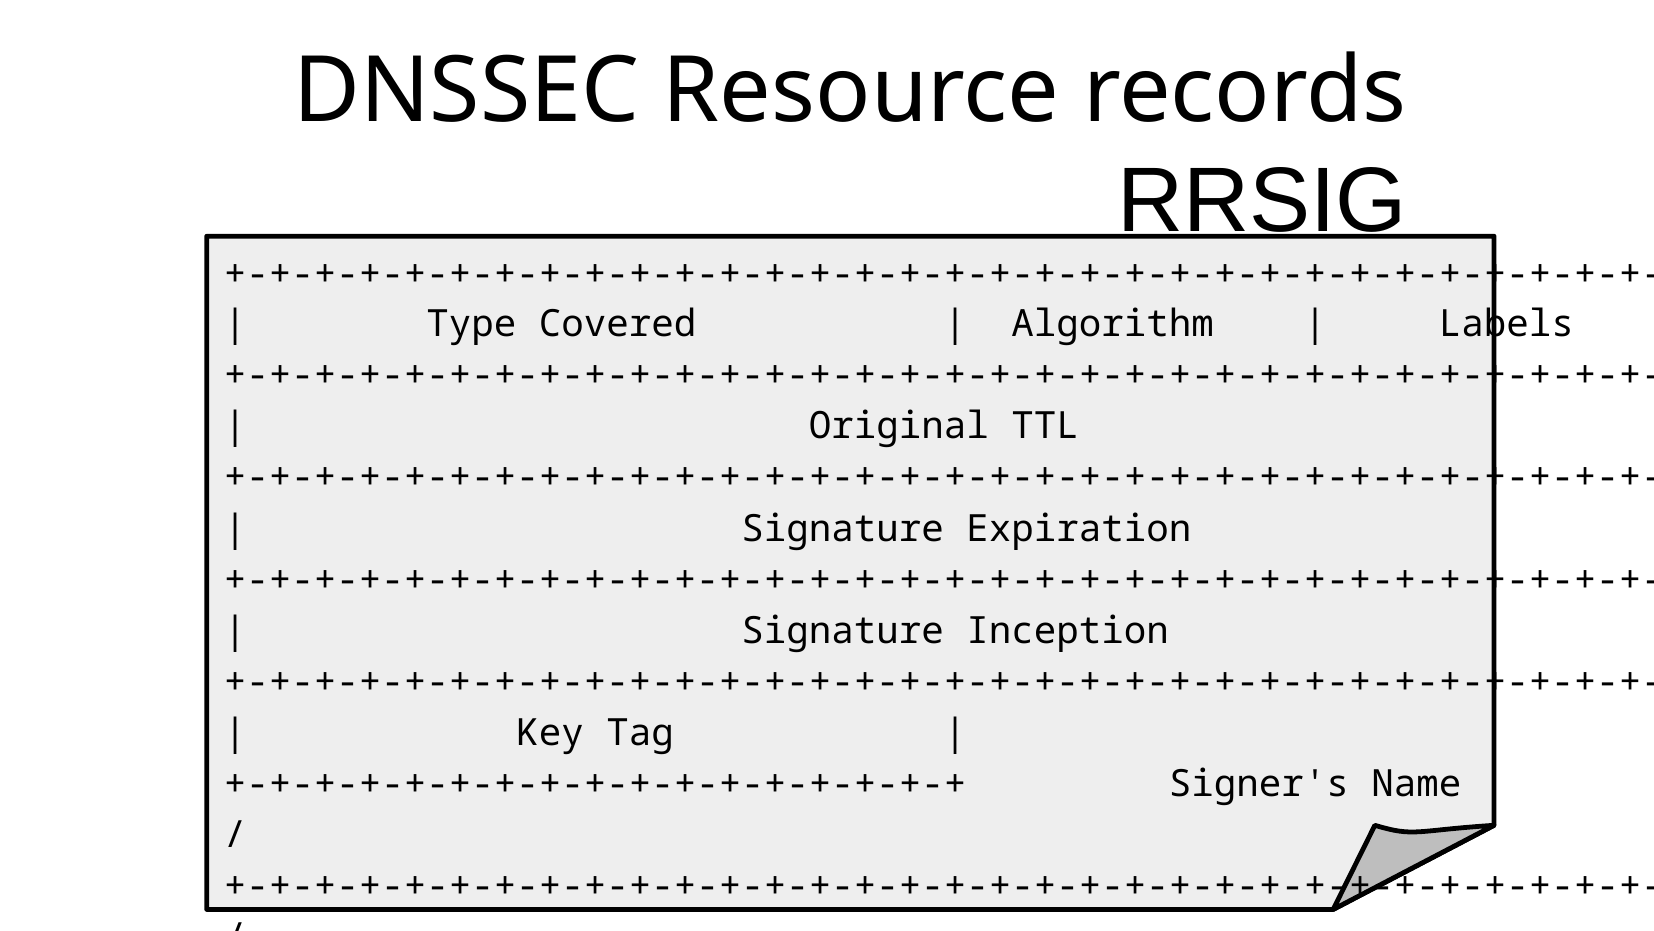

# DNSSEC Resource records RRSIG
+-+-+-+-+-+-+-+-+-+-+-+-+-+-+-+-+-+-+-+-+-+-+-+-+-+-+-+-+-+-+-+-+
| Type Covered | Algorithm | Labels |
+-+-+-+-+-+-+-+-+-+-+-+-+-+-+-+-+-+-+-+-+-+-+-+-+-+-+-+-+-+-+-+-+
| Original TTL |
+-+-+-+-+-+-+-+-+-+-+-+-+-+-+-+-+-+-+-+-+-+-+-+-+-+-+-+-+-+-+-+-+
| Signature Expiration |
+-+-+-+-+-+-+-+-+-+-+-+-+-+-+-+-+-+-+-+-+-+-+-+-+-+-+-+-+-+-+-+-+
| Signature Inception |
+-+-+-+-+-+-+-+-+-+-+-+-+-+-+-+-+-+-+-+-+-+-+-+-+-+-+-+-+-+-+-+-+
| Key Tag | /
+-+-+-+-+-+-+-+-+-+-+-+-+-+-+-+-+ Signer's Name /
/ /
+-+-+-+-+-+-+-+-+-+-+-+-+-+-+-+-+-+-+-+-+-+-+-+-+-+-+-+-+-+-+-+-+
/ /
/ Signature /
/ /
+-+-+-+-+-+-+-+-+-+-+-+-+-+-+-+-+-+-+-+-+-+-+-+-+-+-+-+-+-+-+-+-+